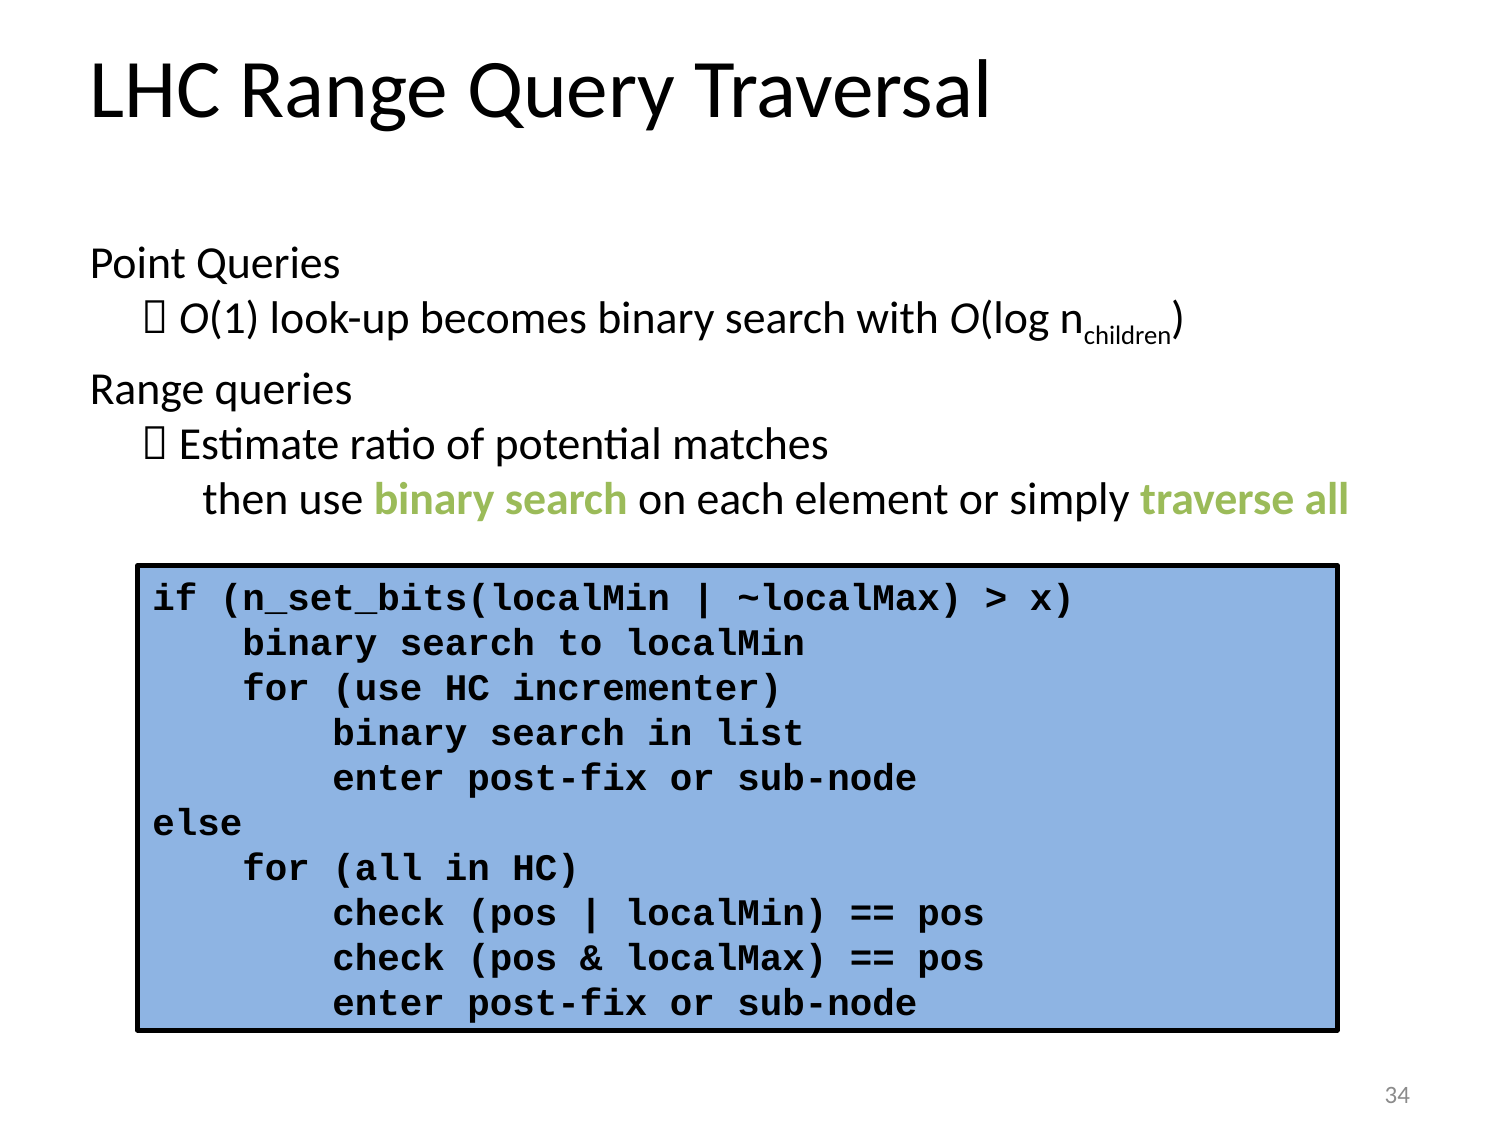

LHC Range Query Traversal
Point Queries
  O(1) look-up becomes binary search with O(log nchildren)
Range queries
  Estimate ratio of potential matches
 then use binary search on each element or simply traverse all
if (n_set_bits(localMin | ~localMax) > x)
 binary search to localMin
 for (use HC incrementer)
 binary search in list
 enter post-fix or sub-node
else
 for (all in HC)
 check (pos | localMin) == pos
 check (pos & localMax) == pos
 enter post-fix or sub-node